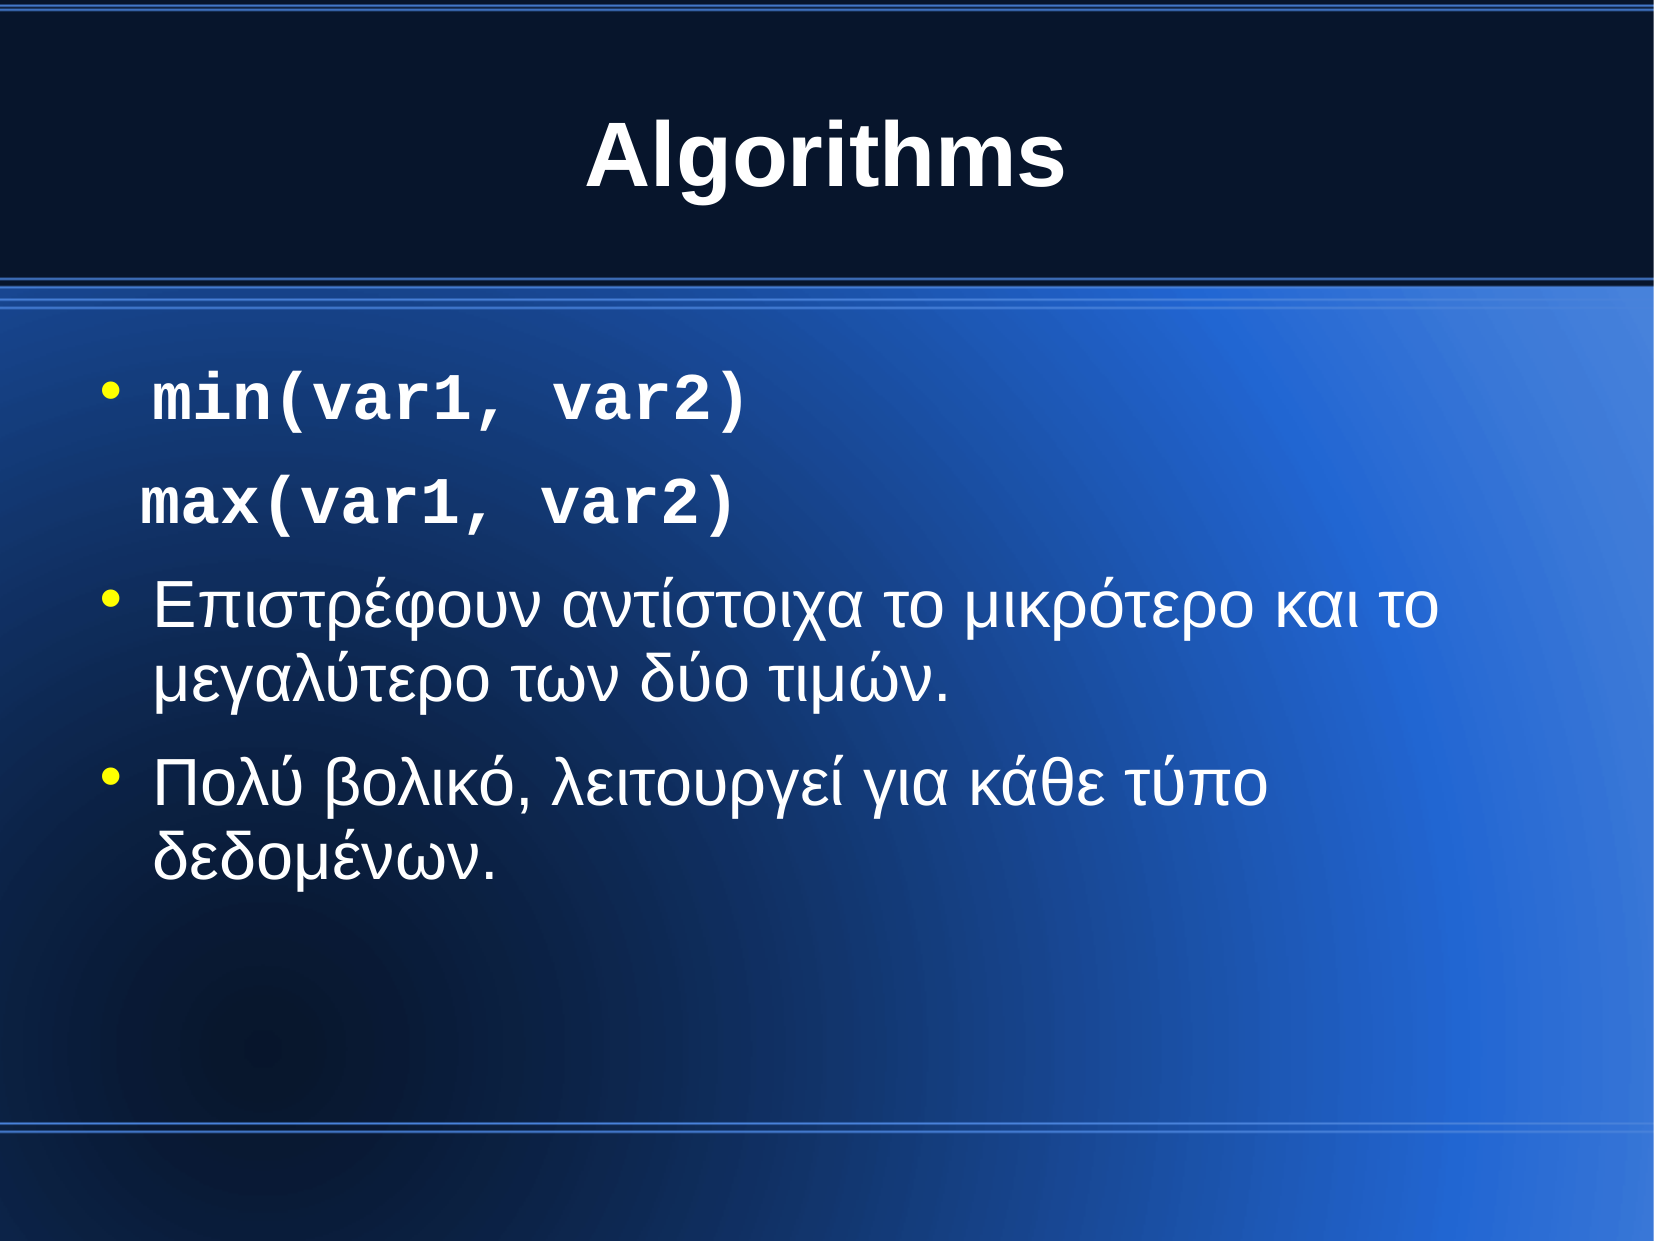

# Algorithms
min(var1, var2)
 max(var1, var2)
Επιστρέφουν αντίστοιχα το μικρότερο και το μεγαλύτερο των δύο τιμών.
Πολύ βολικό, λειτουργεί για κάθε τύπο δεδομένων.